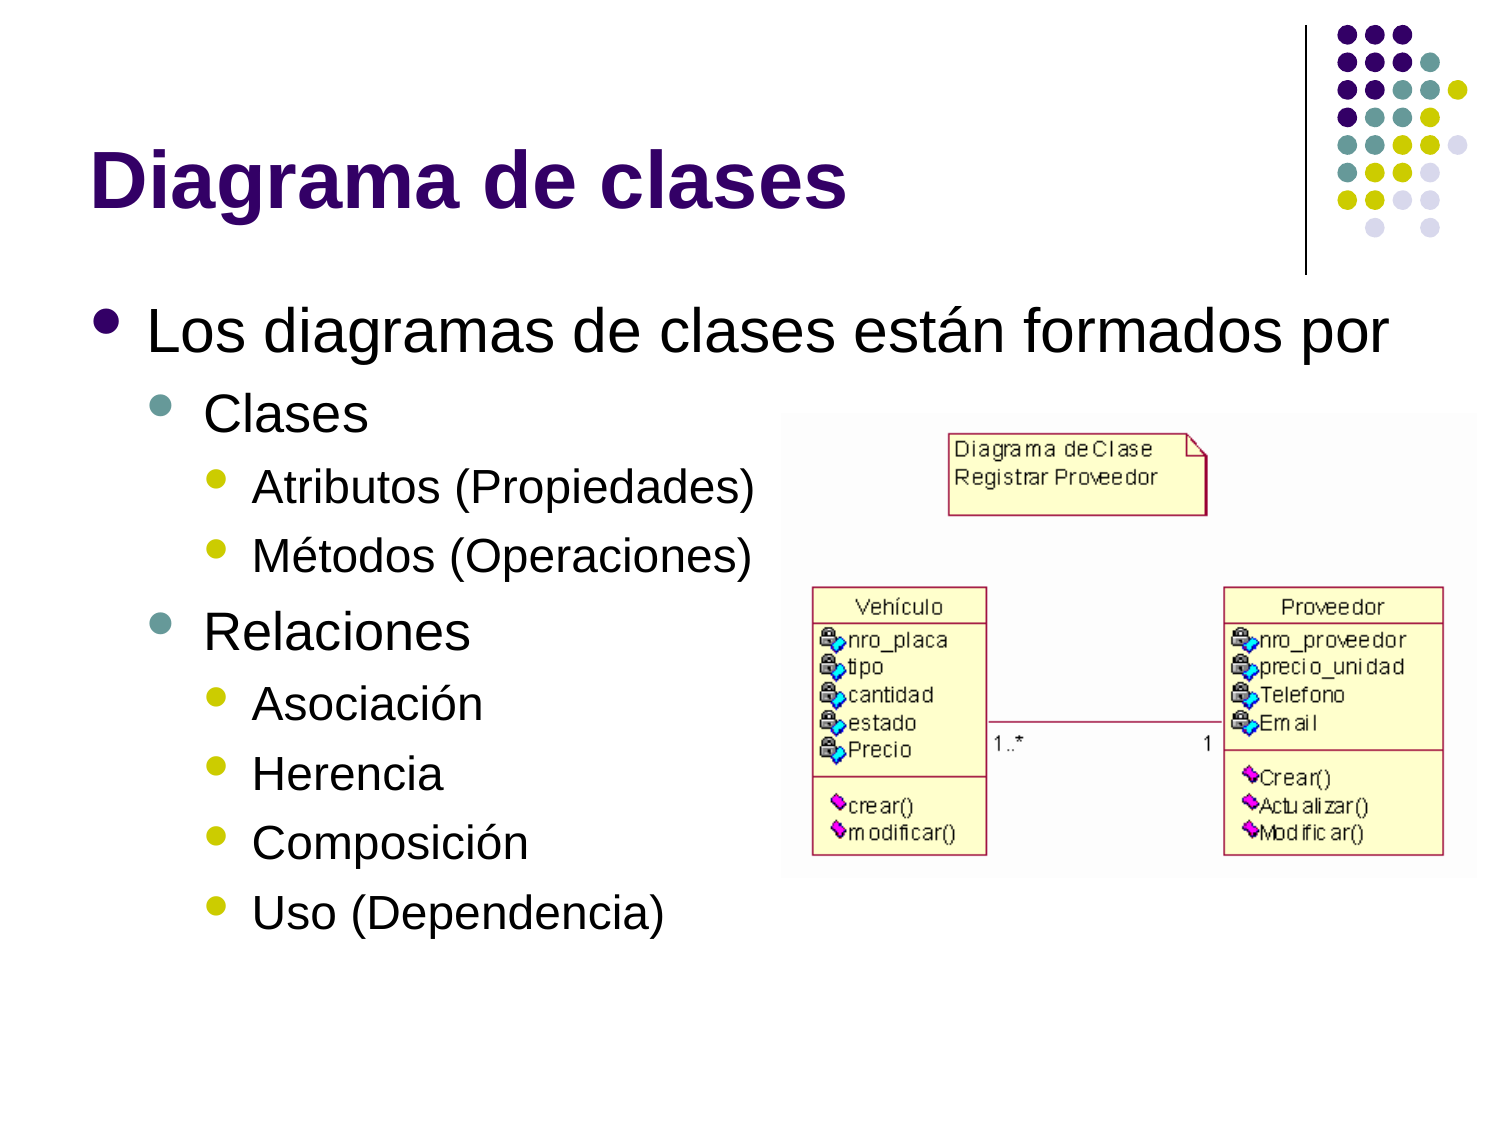

# Diagrama de clases
Los diagramas de clases están formados por
Clases
Atributos (Propiedades)
Métodos (Operaciones)
Relaciones
Asociación
Herencia
Composición
Uso (Dependencia)